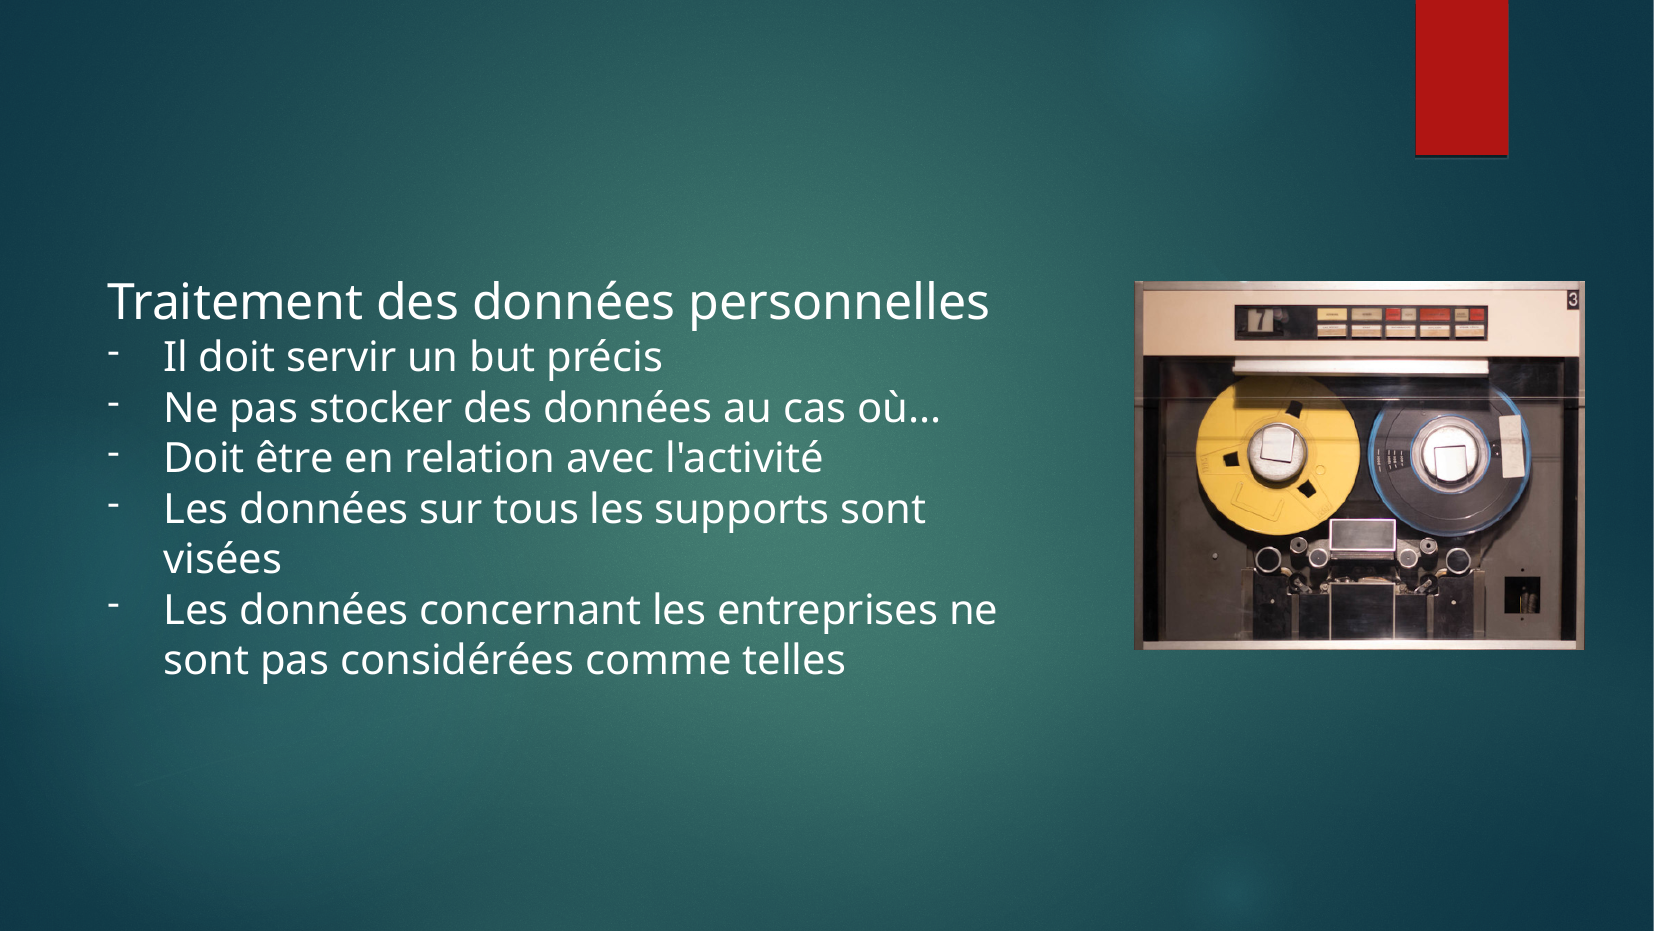

Traitement des données personnelles
Il doit servir un but précis
Ne pas stocker des données au cas où...
Doit être en relation avec l'activité
Les données sur tous les supports sont visées
Les données concernant les entreprises ne sont pas considérées comme telles